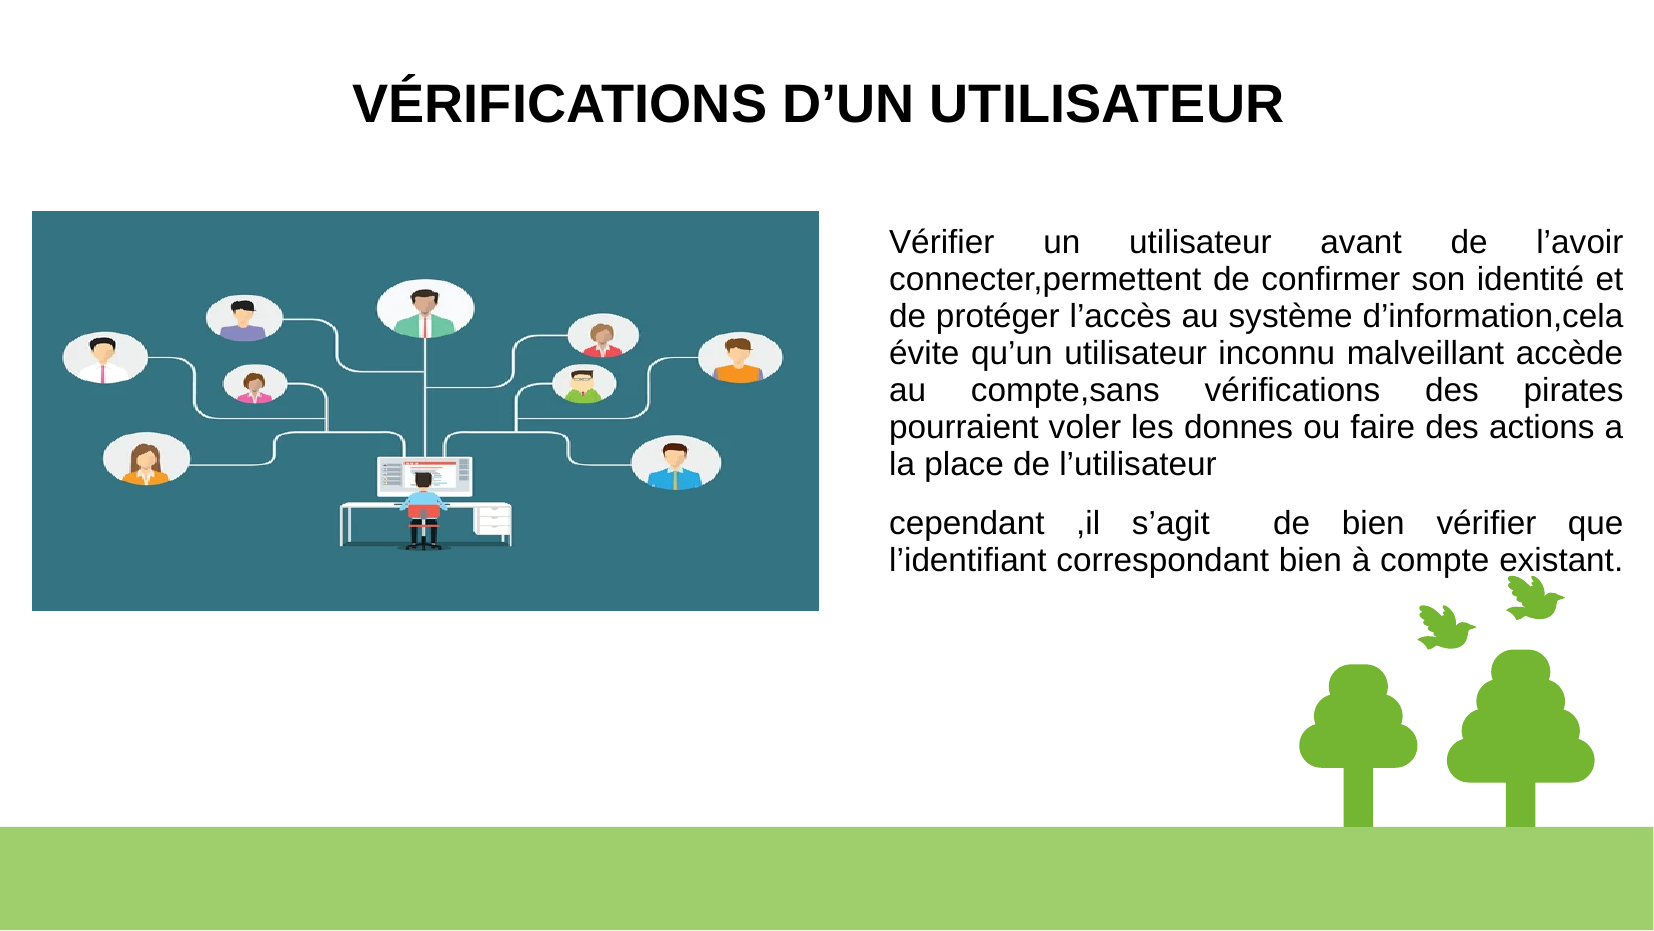

# VÉRIFICATIONS D’UN UTILISATEUR
Vérifier un utilisateur avant de l’avoir connecter,permettent de confirmer son identité et de protéger l’accès au système d’information,cela évite qu’un utilisateur inconnu malveillant accède au compte,sans vérifications des pirates pourraient voler les donnes ou faire des actions a la place de l’utilisateur
cependant ,il s’agit de bien vérifier que l’identifiant correspondant bien à compte existant.